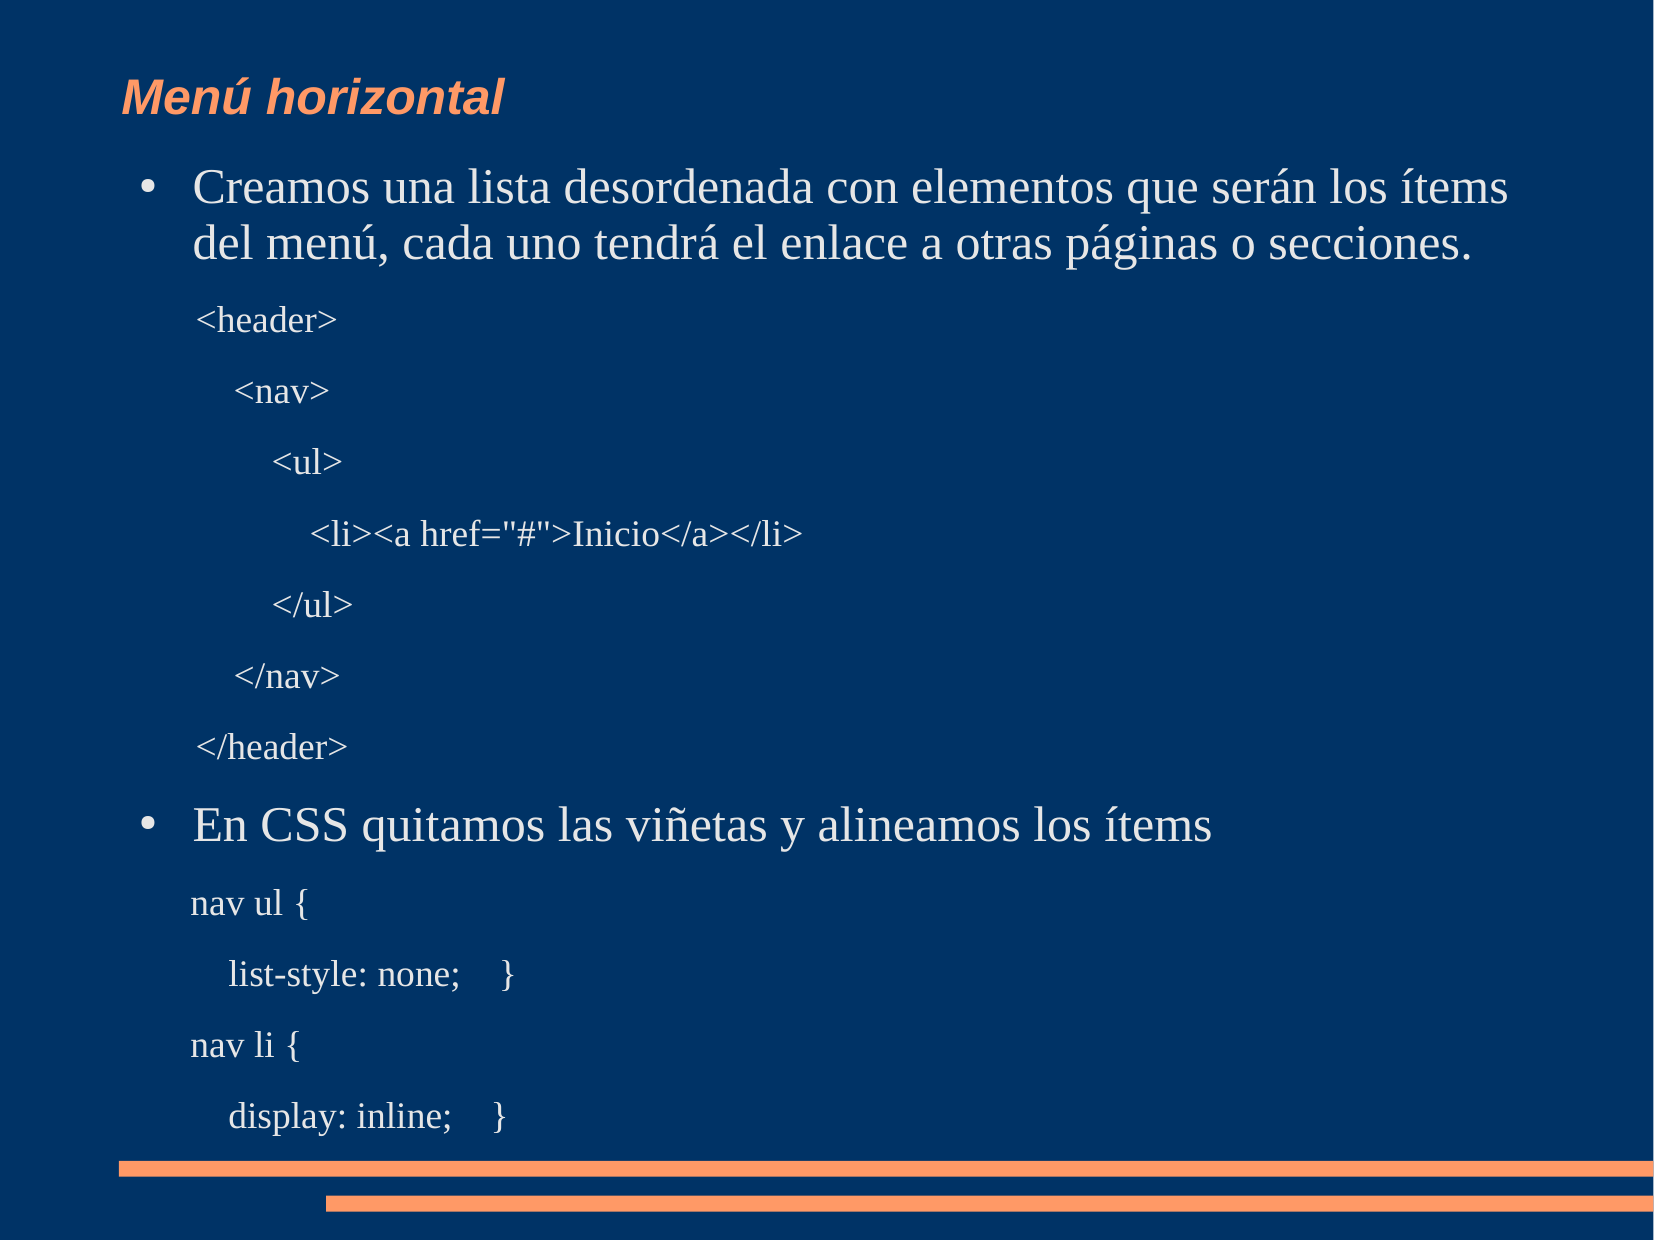

# Menú horizontal
Creamos una lista desordenada con elementos que serán los ítems del menú, cada uno tendrá el enlace a otras páginas o secciones.
<header>
 <nav>
 <ul>
 <li><a href="#">Inicio</a></li>
 </ul>
 </nav>
</header>
En CSS quitamos las viñetas y alineamos los ítems
nav ul {
 list-style: none; }
nav li {
 display: inline; }